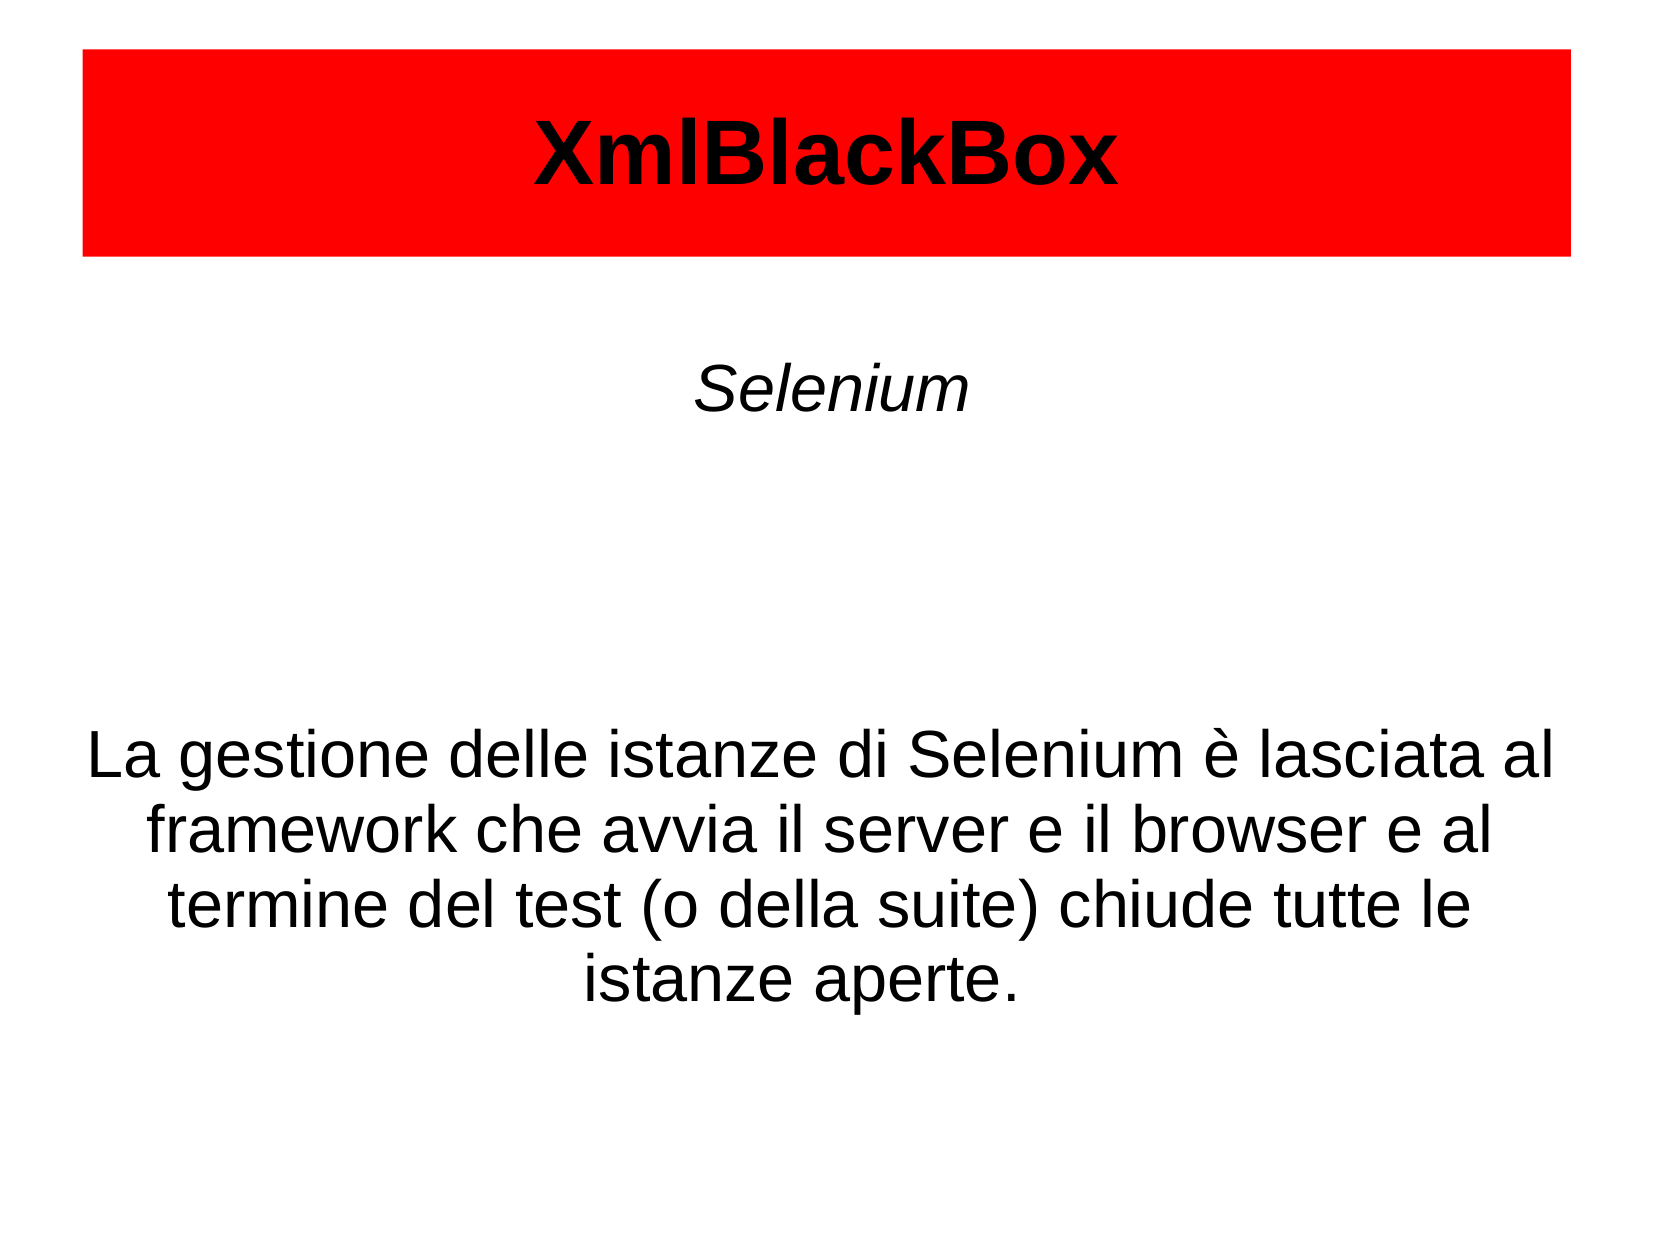

# XmlBlackBox
Selenium
La gestione delle istanze di Selenium è lasciata al framework che avvia il server e il browser e al termine del test (o della suite) chiude tutte le istanze aperte.